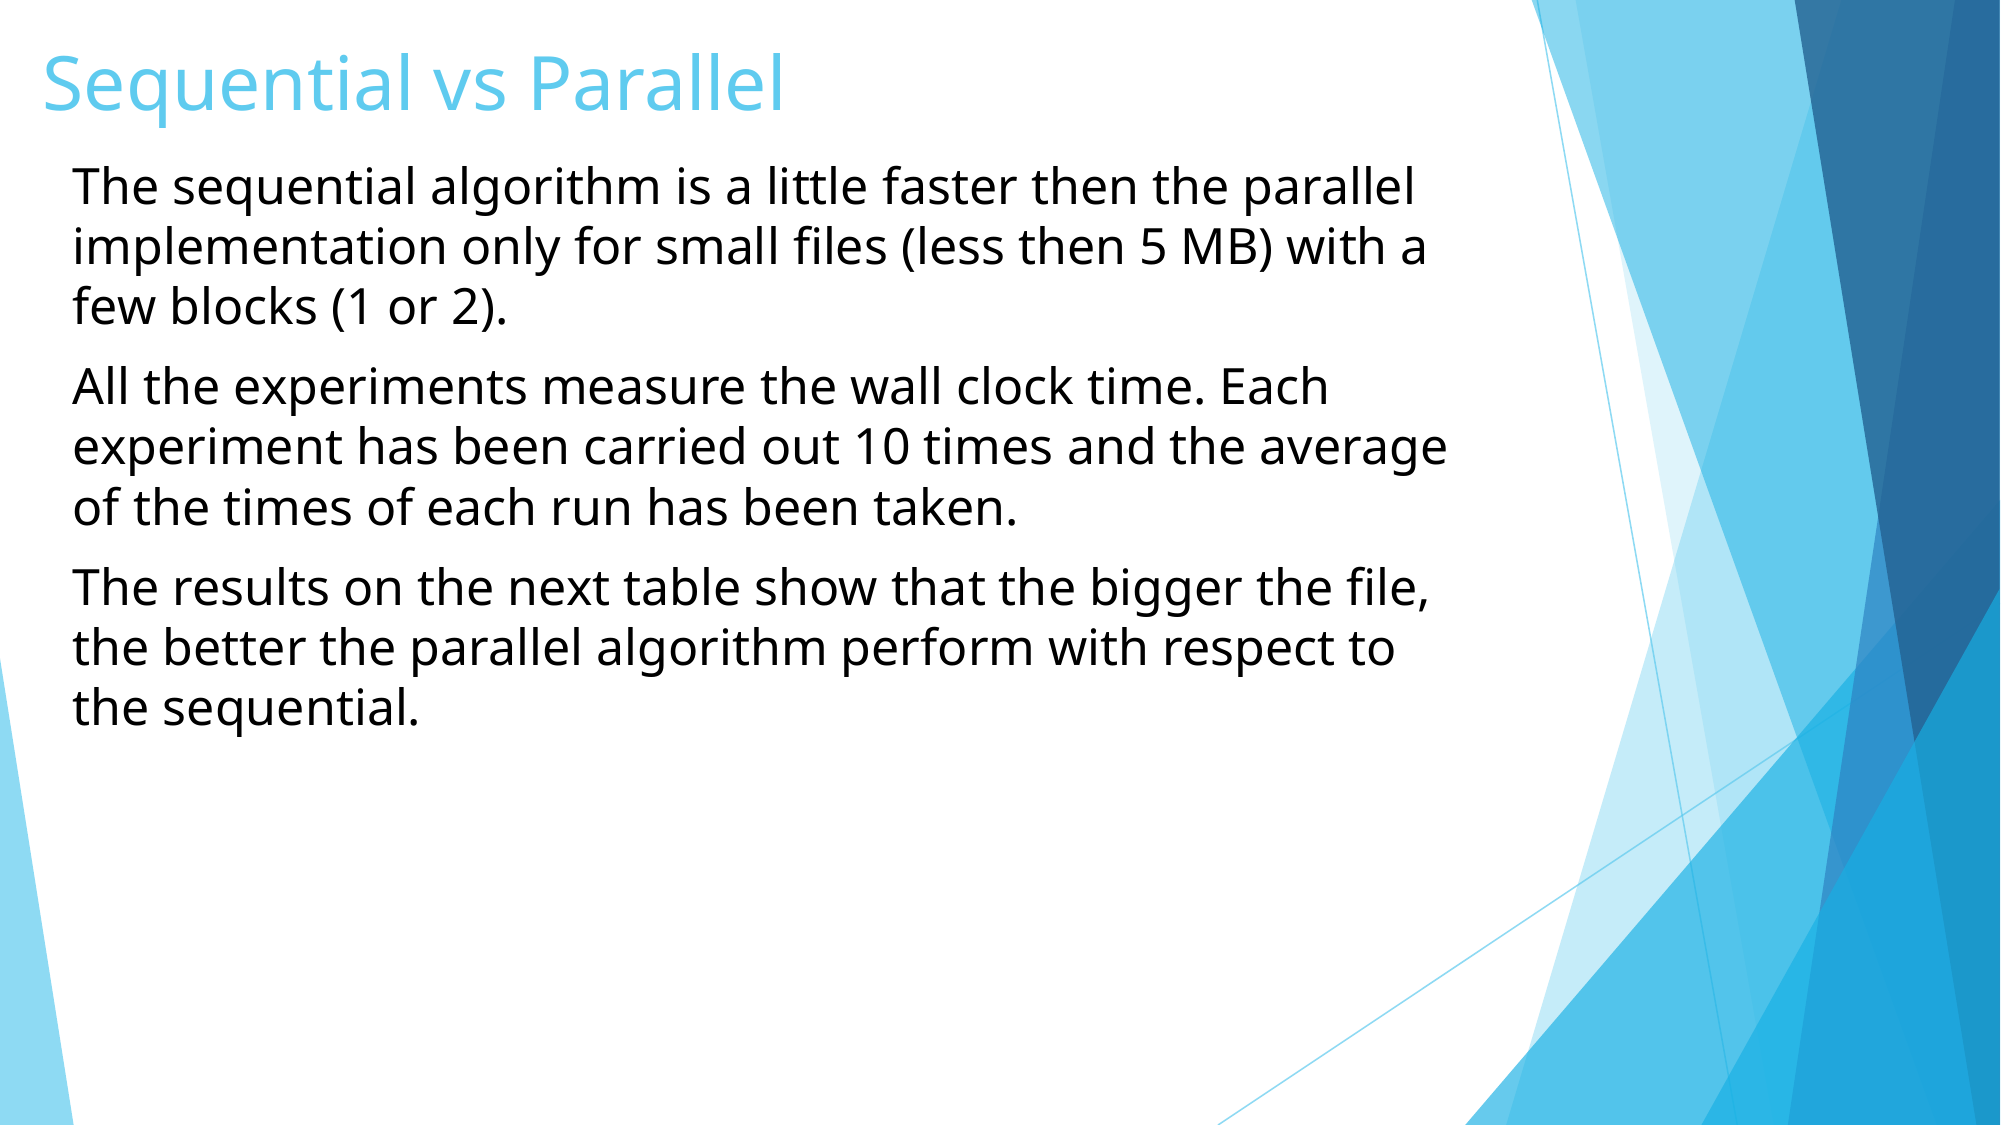

# Sequential vs Parallel
The sequential algorithm is a little faster then the parallel implementation only for small files (less then 5 MB) with a few blocks (1 or 2).
All the experiments measure the wall clock time. Each experiment has been carried out 10 times and the average of the times of each run has been taken.
The results on the next table show that the bigger the file, the better the parallel algorithm perform with respect to the sequential.